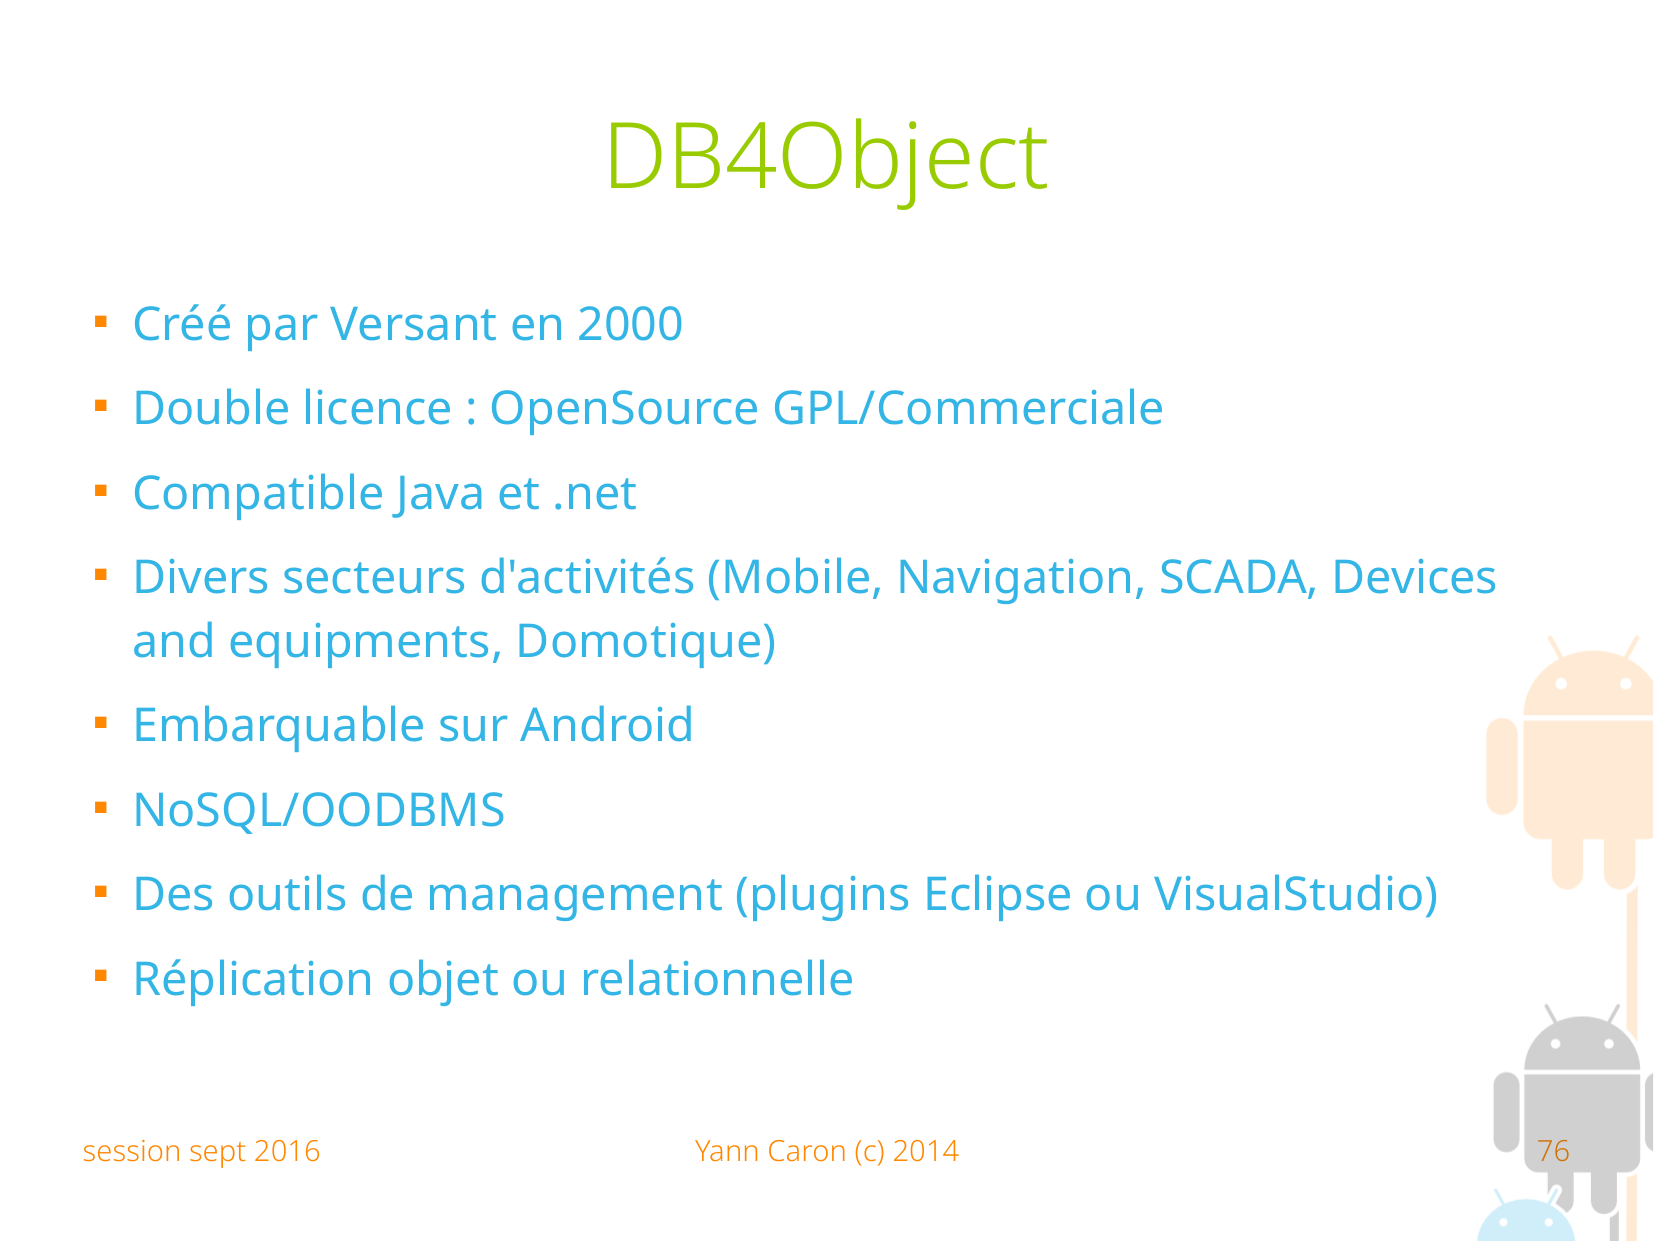

# DB4Object
Créé par Versant en 2000
Double licence : OpenSource GPL/Commerciale
Compatible Java et .net
Divers secteurs d'activités (Mobile, Navigation, SCADA, Devices and equipments, Domotique)
Embarquable sur Android
NoSQL/OODBMS
Des outils de management (plugins Eclipse ou VisualStudio)
Réplication objet ou relationnelle
session sept 2016
Yann Caron (c) 2014
76